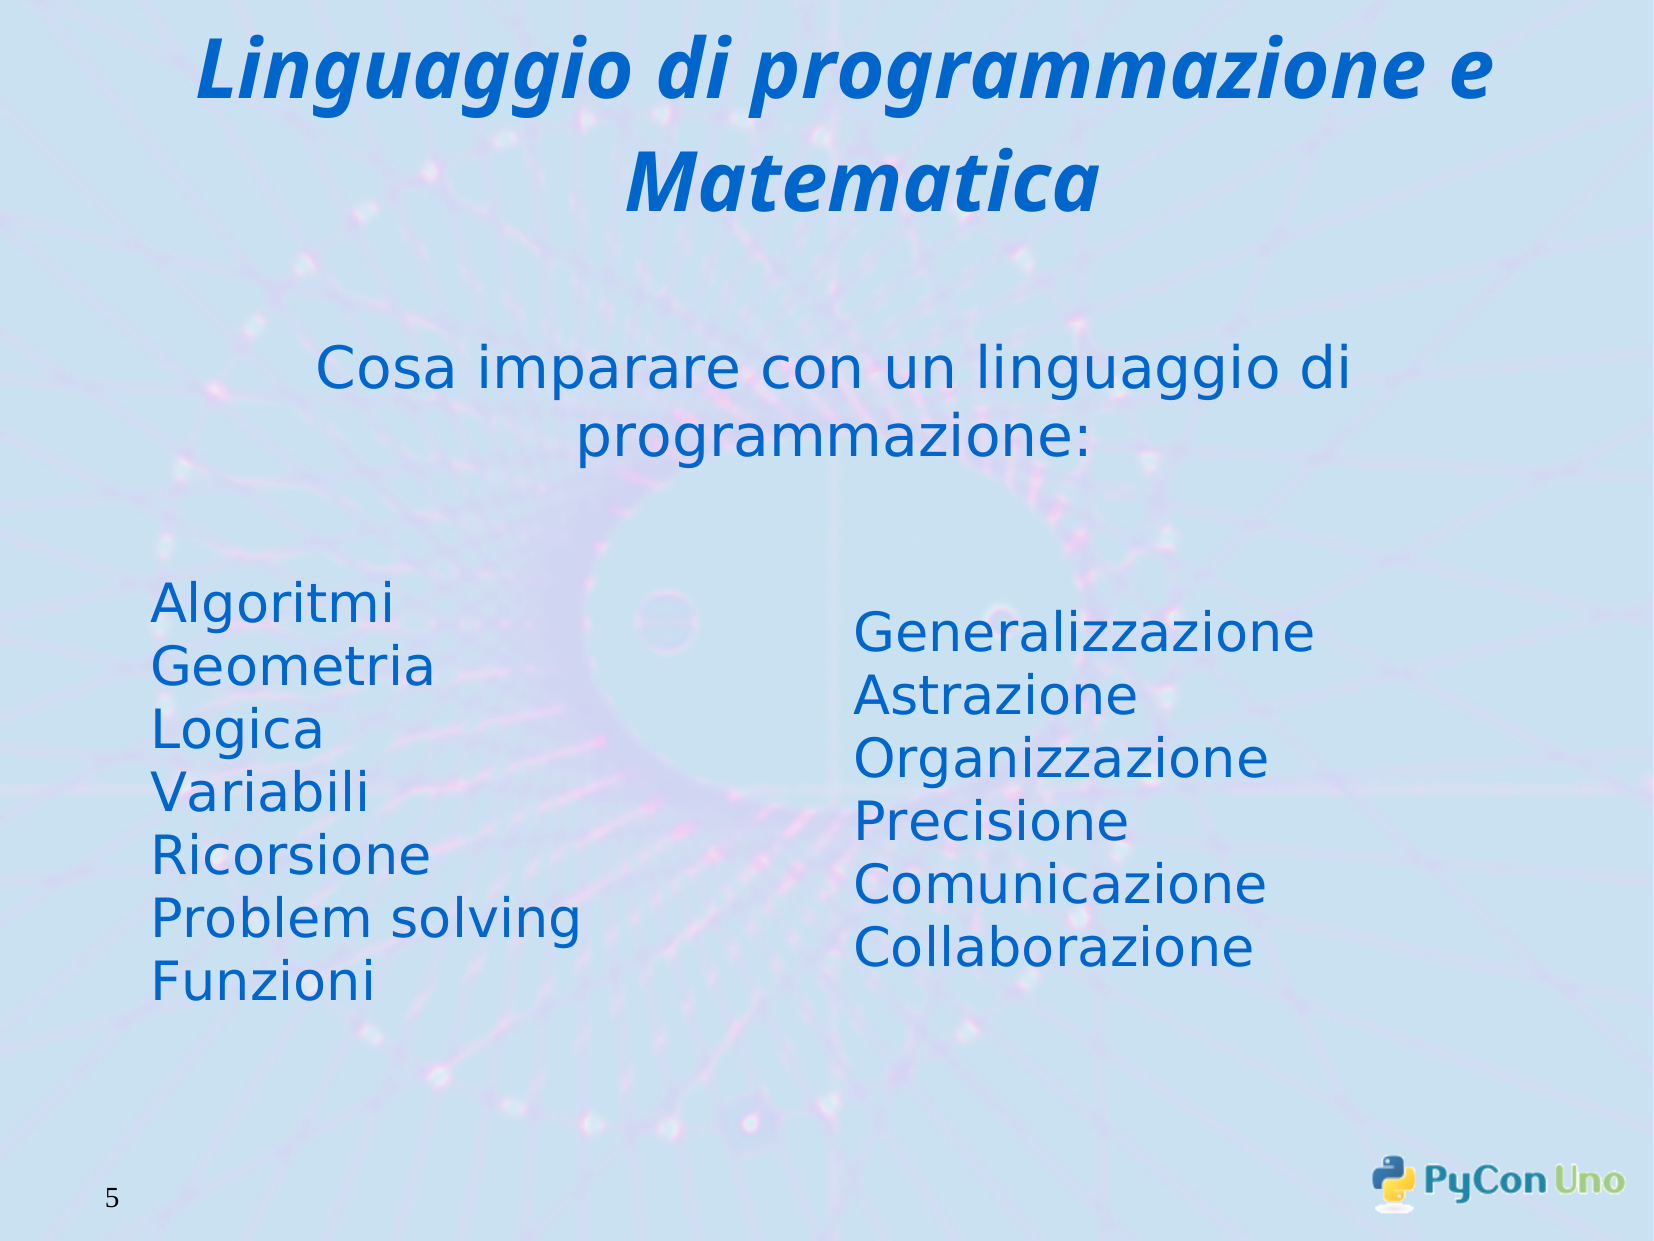

# Linguaggio di programmazione e Matematica
Cosa imparare con un linguaggio di programmazione:
Algoritmi
Geometria
Logica
Variabili
Ricorsione
Problem solving
Funzioni
Generalizzazione
Astrazione
Organizzazione
Precisione
Comunicazione
Collaborazione
5